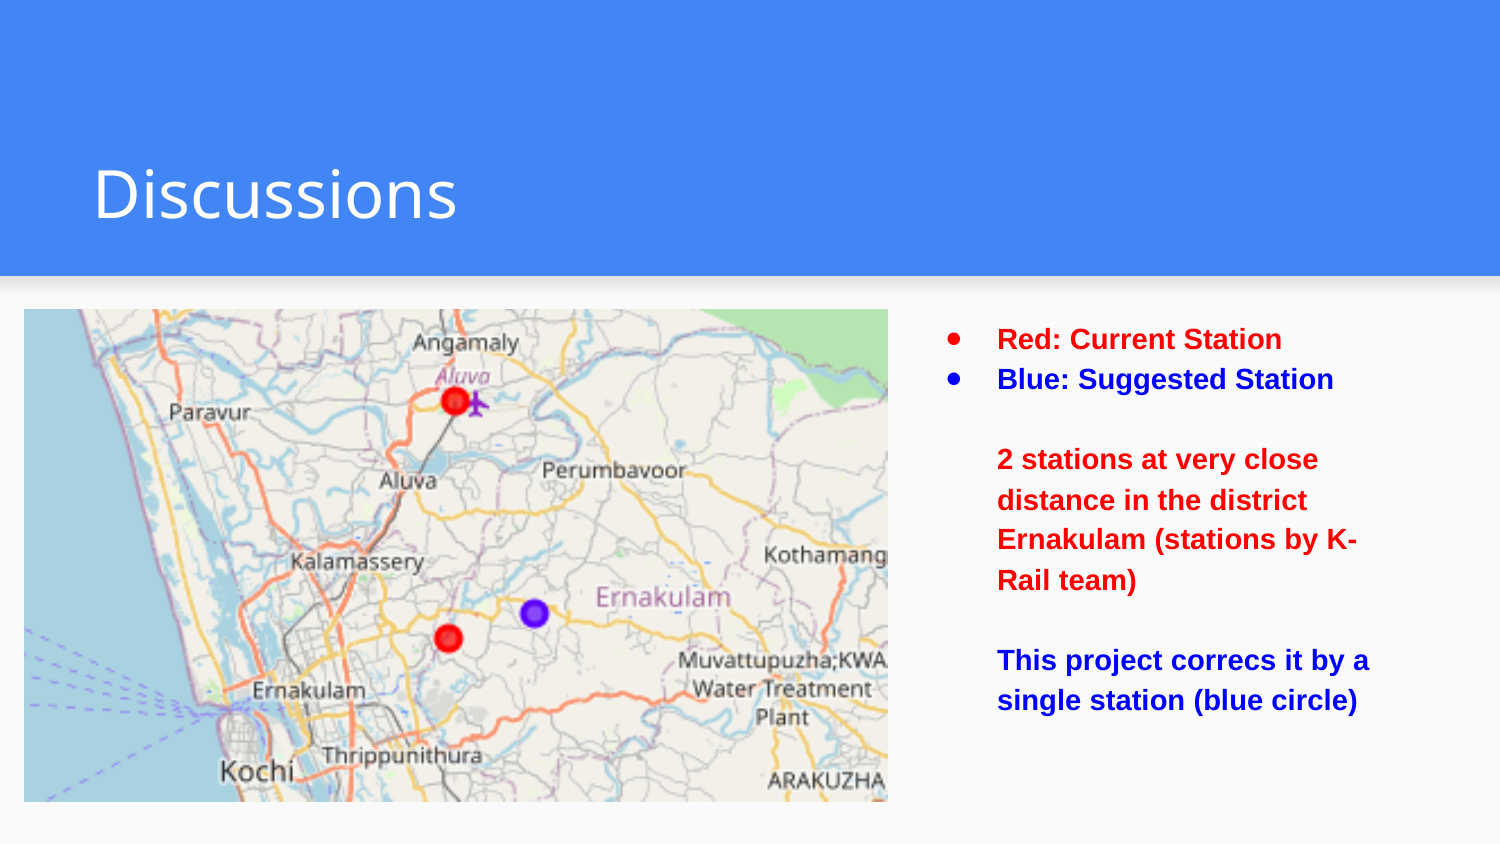

# Discussions
Red: Current Station
Blue: Suggested Station
2 stations at very close distance in the district Ernakulam (stations by K-Rail team)
This project correcs it by a single station (blue circle)